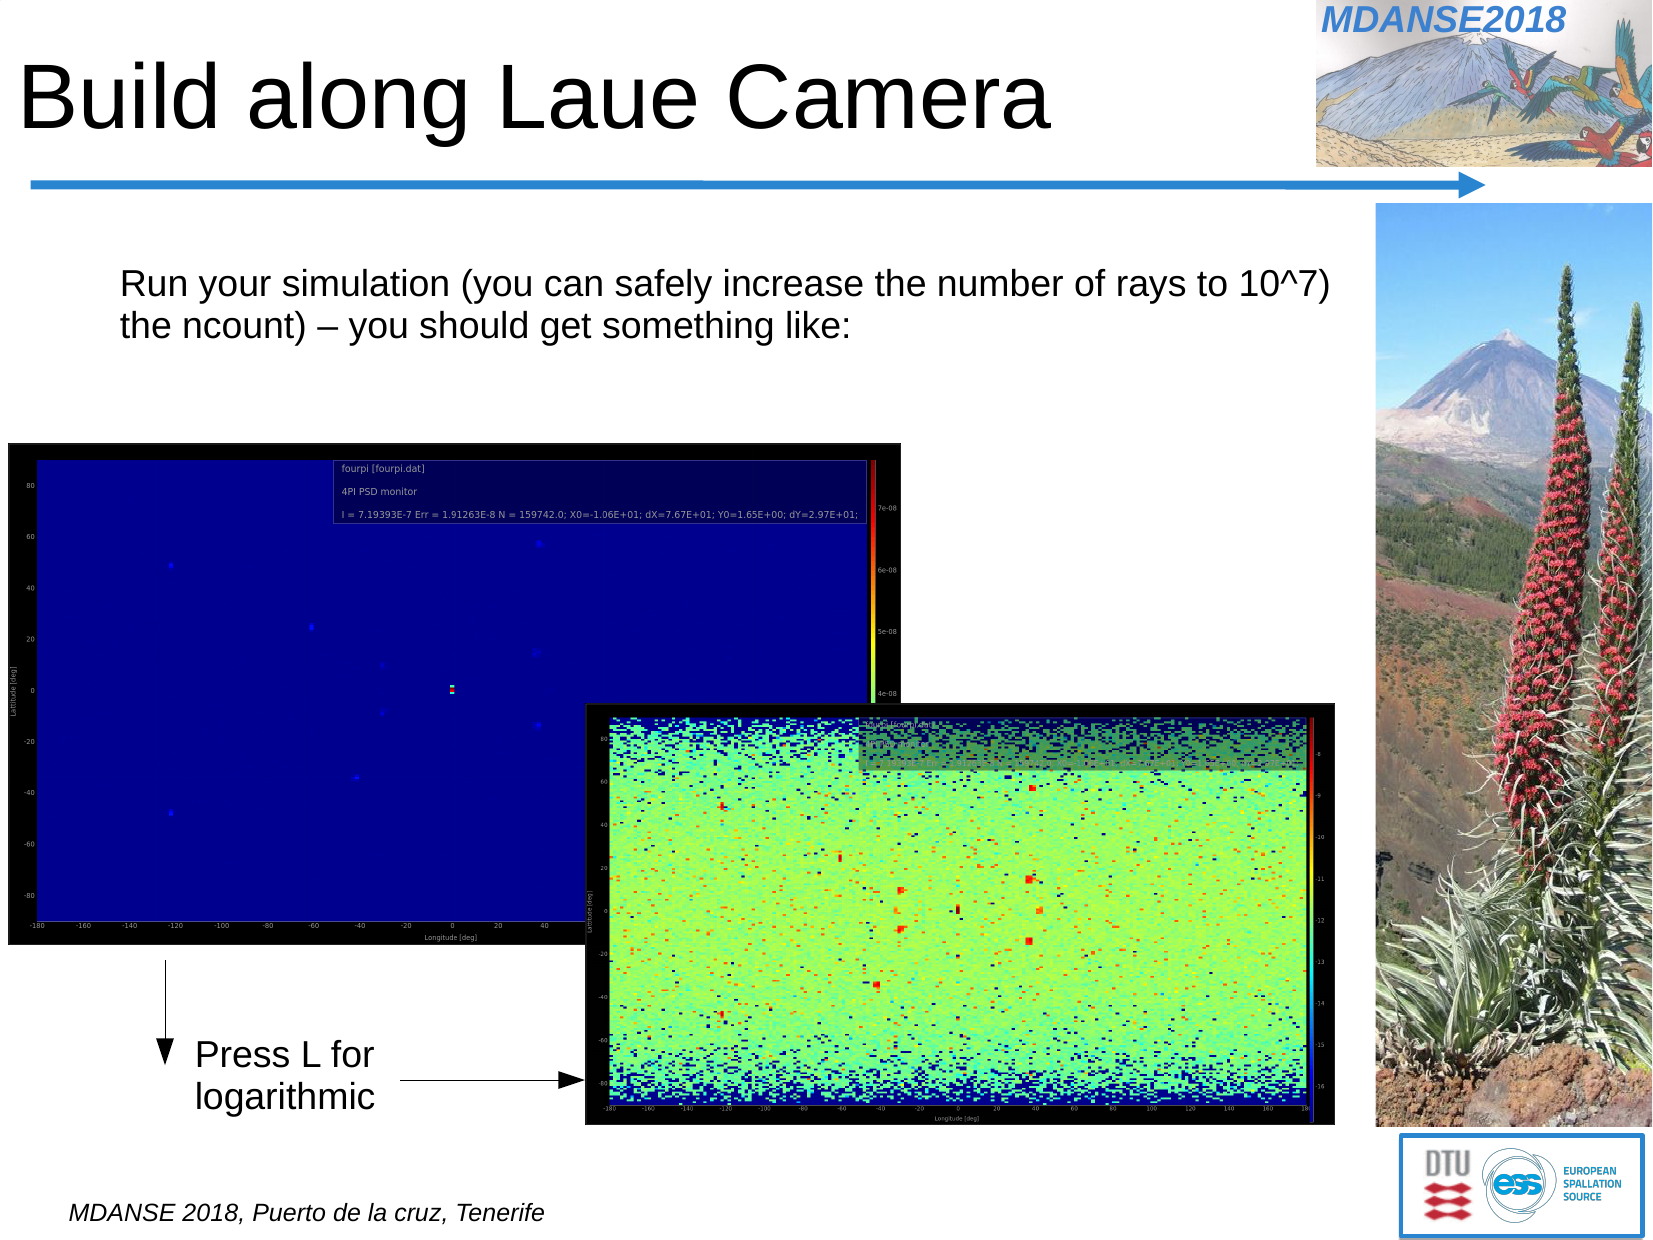

# Build along Laue Camera
Run your simulation (you can safely increase the number of rays to 10^7) the ncount) – you should get something like:
Press L for
logarithmic